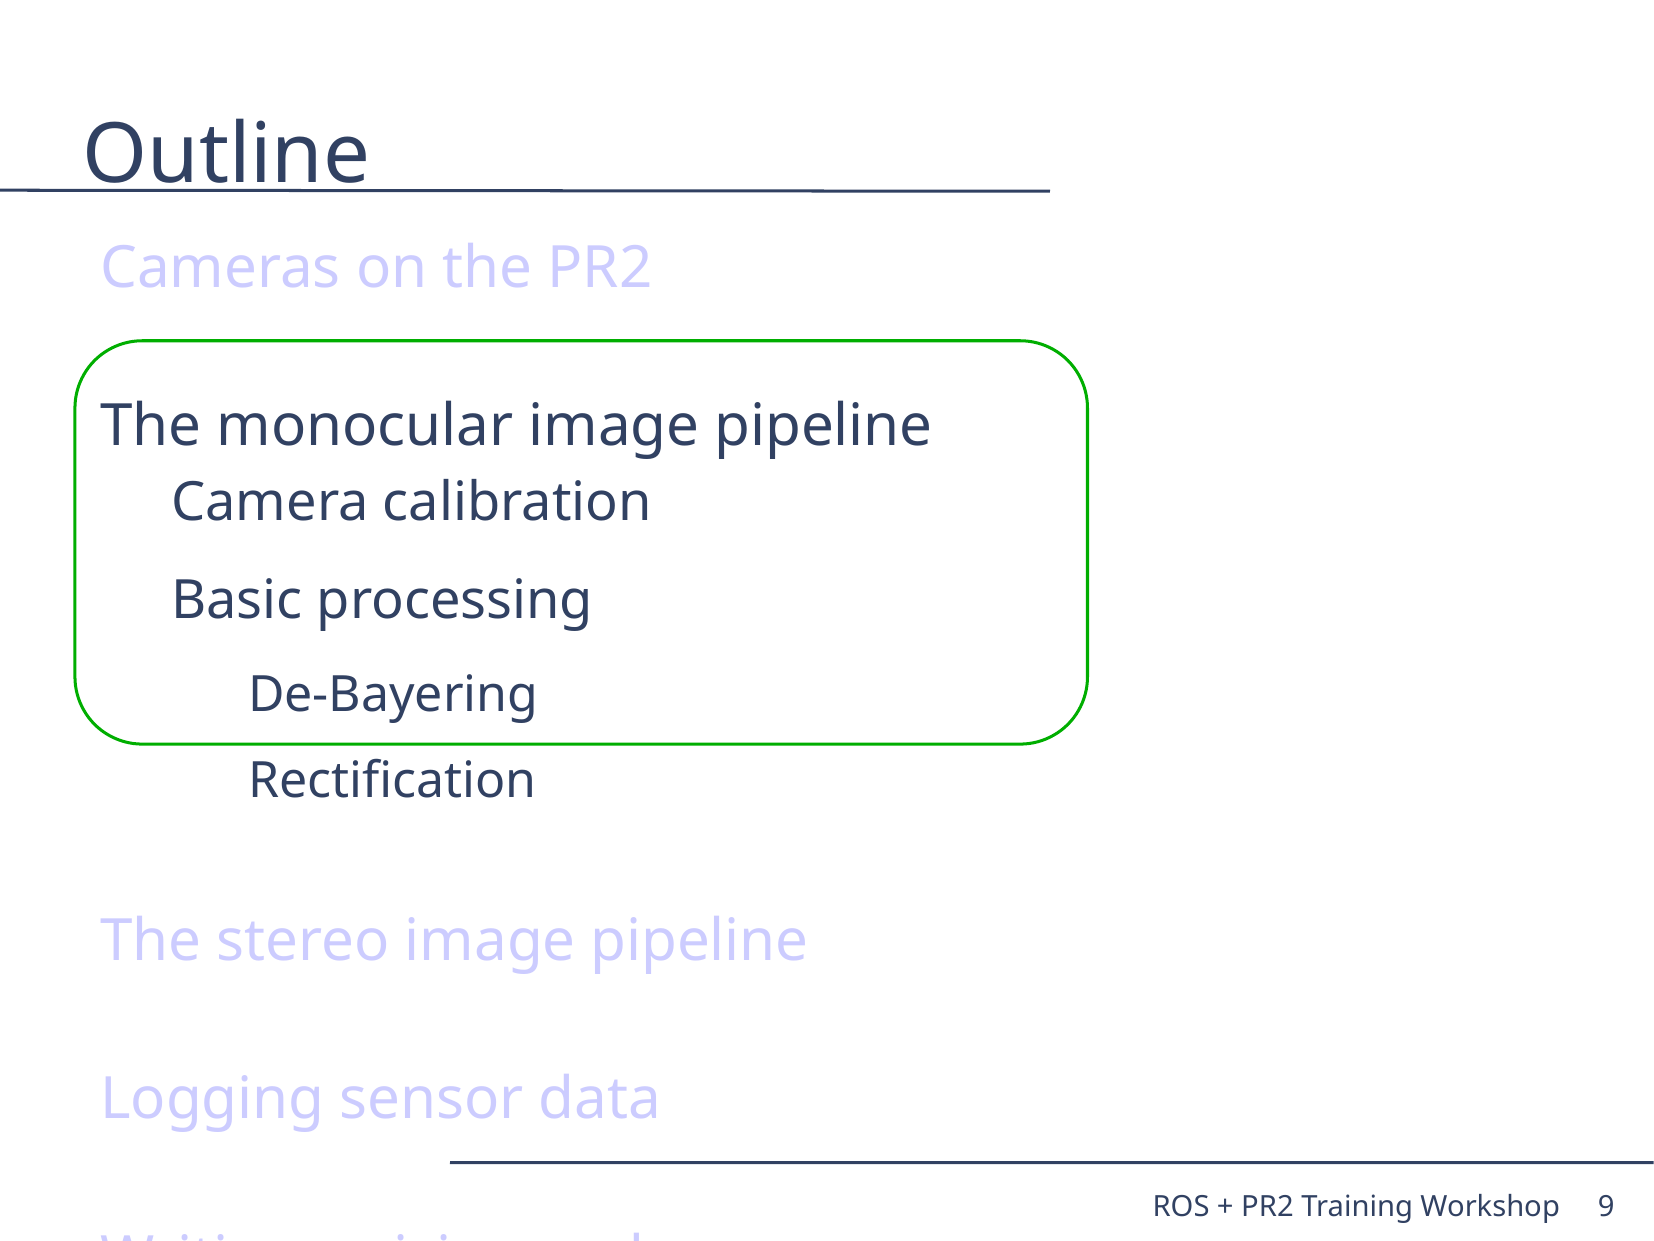

# Outline
Cameras on the PR2
The monocular image pipeline
Camera calibration
Basic processing
De-Bayering
Rectification
The stereo image pipeline
Logging sensor data
Writing a vision node